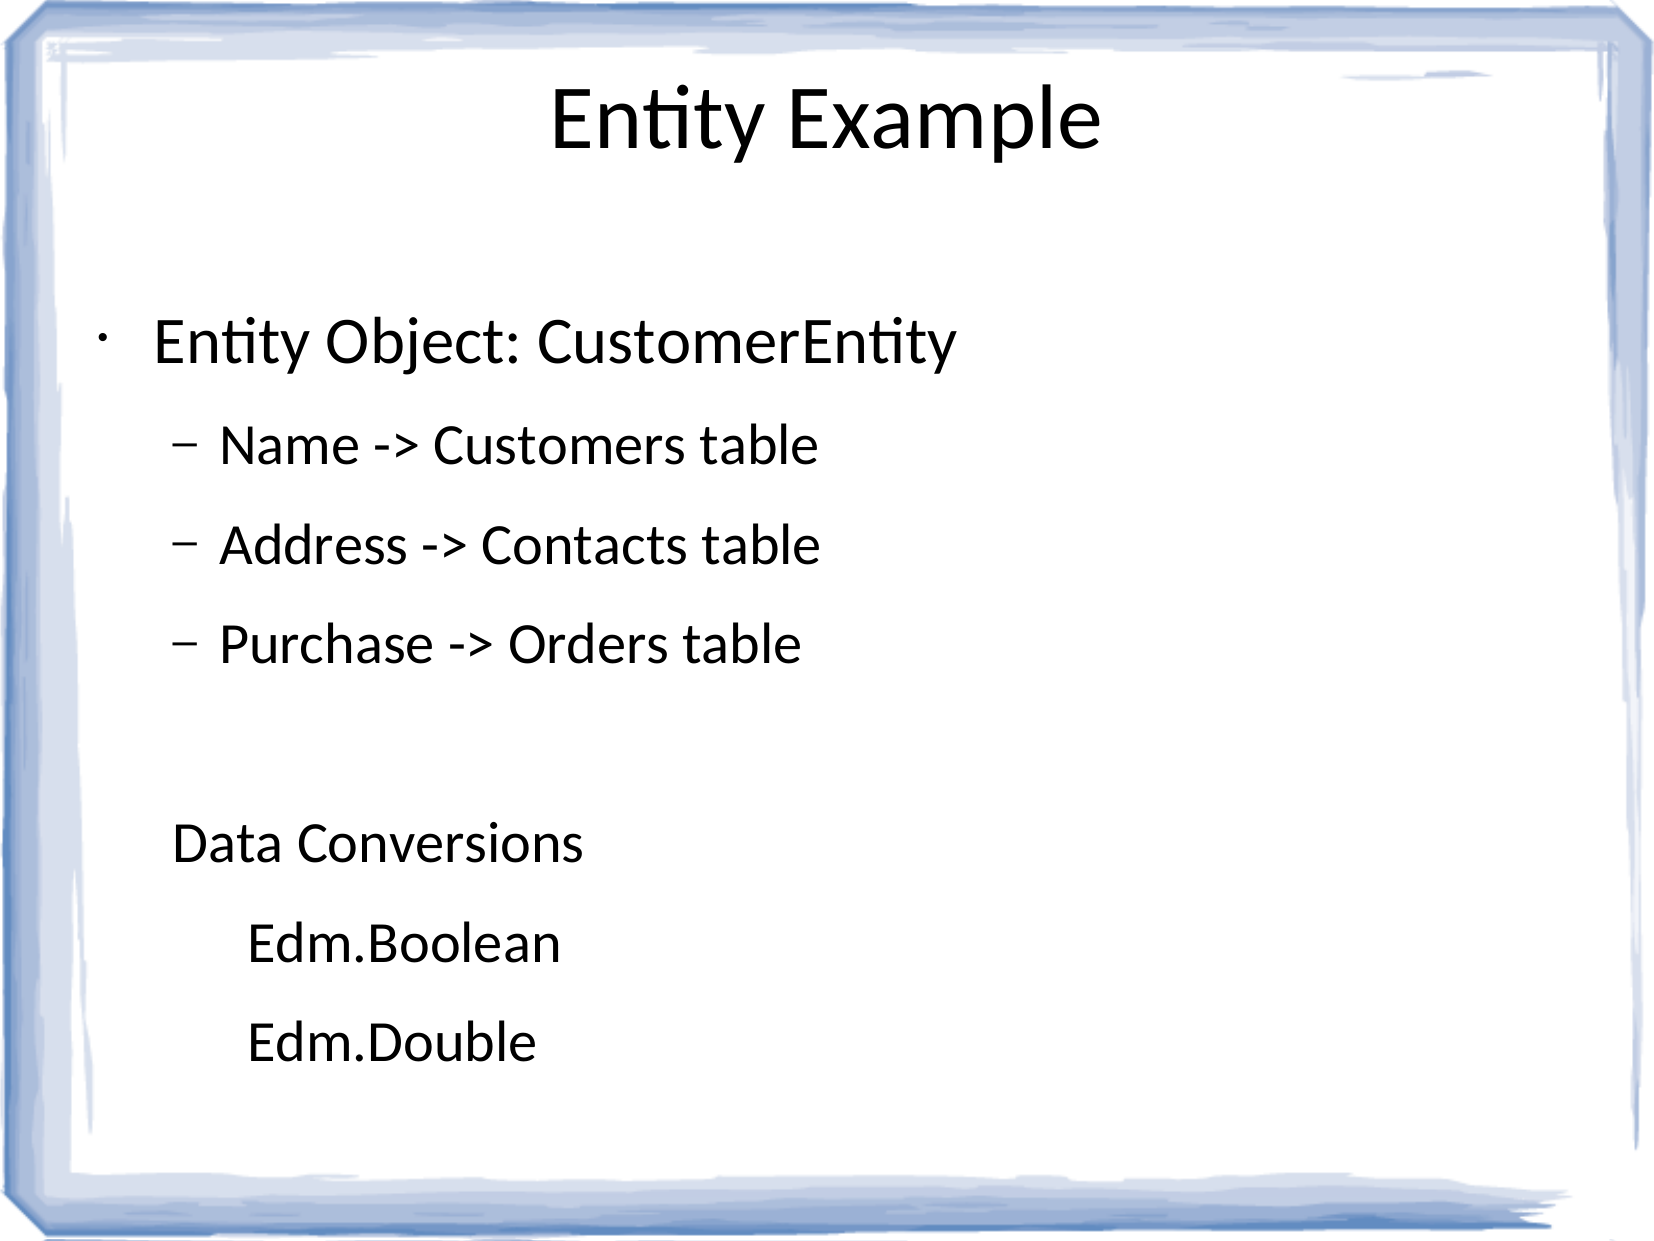

# Entity Example
Entity Object: CustomerEntity
Name -> Customers table
Address -> Contacts table
Purchase -> Orders table
Data Conversions
	Edm.Boolean
	Edm.Double